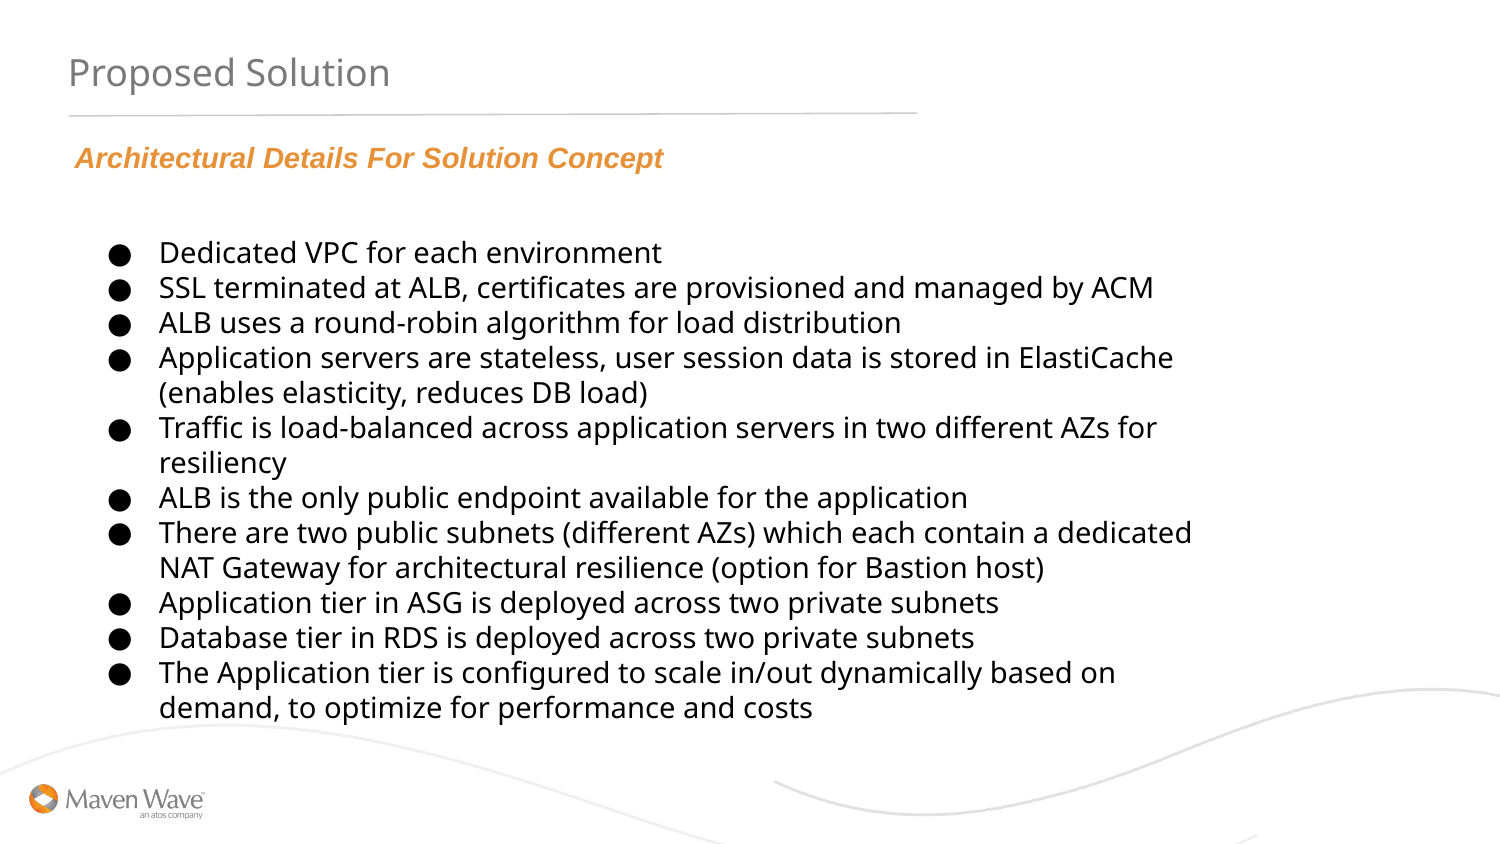

Proposed Solution
Architectural Details For Solution Concept
Dedicated VPC for each environment
SSL terminated at ALB, certificates are provisioned and managed by ACM
ALB uses a round-robin algorithm for load distribution
Application servers are stateless, user session data is stored in ElastiCache (enables elasticity, reduces DB load)
Traffic is load-balanced across application servers in two different AZs for resiliency
ALB is the only public endpoint available for the application
There are two public subnets (different AZs) which each contain a dedicated NAT Gateway for architectural resilience (option for Bastion host)
Application tier in ASG is deployed across two private subnets
Database tier in RDS is deployed across two private subnets
The Application tier is configured to scale in/out dynamically based on demand, to optimize for performance and costs